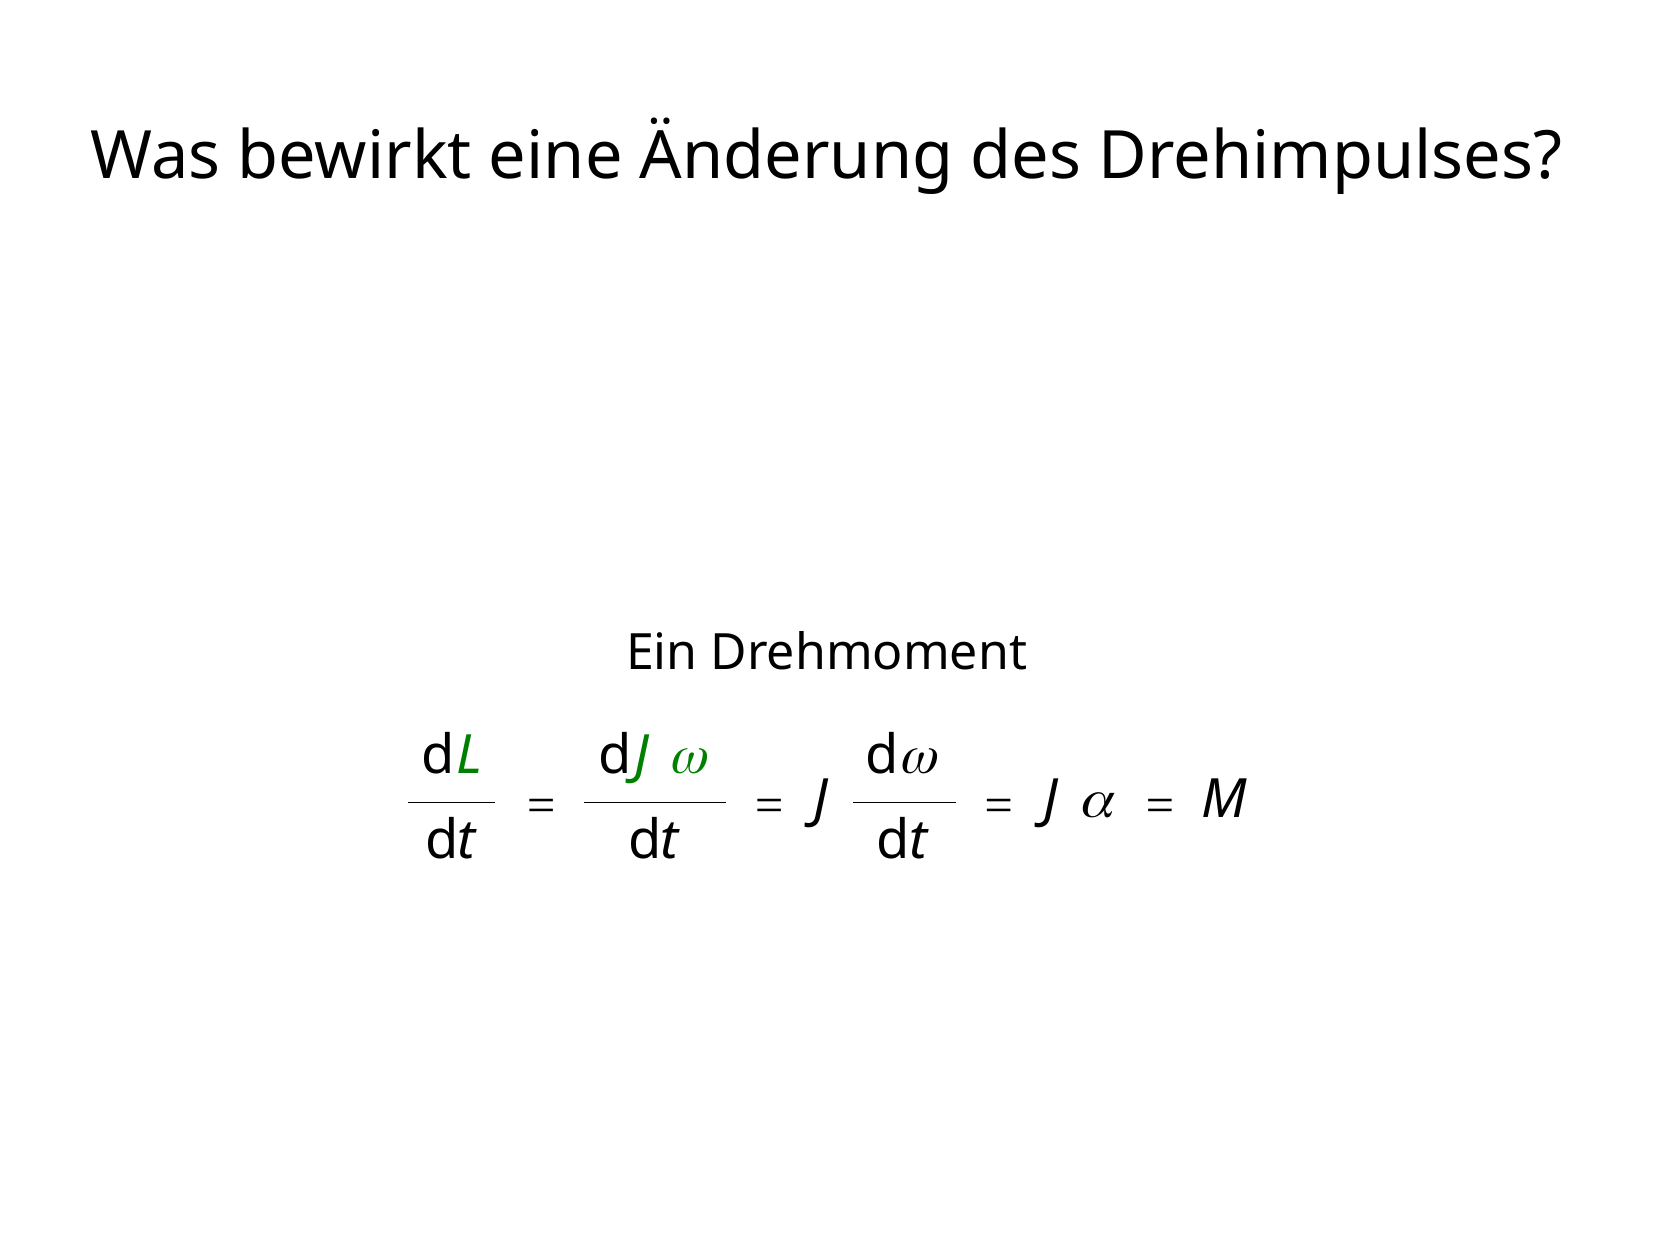

# Was bewirkt eine Änderung des Drehimpulses?
Ein Drehmoment